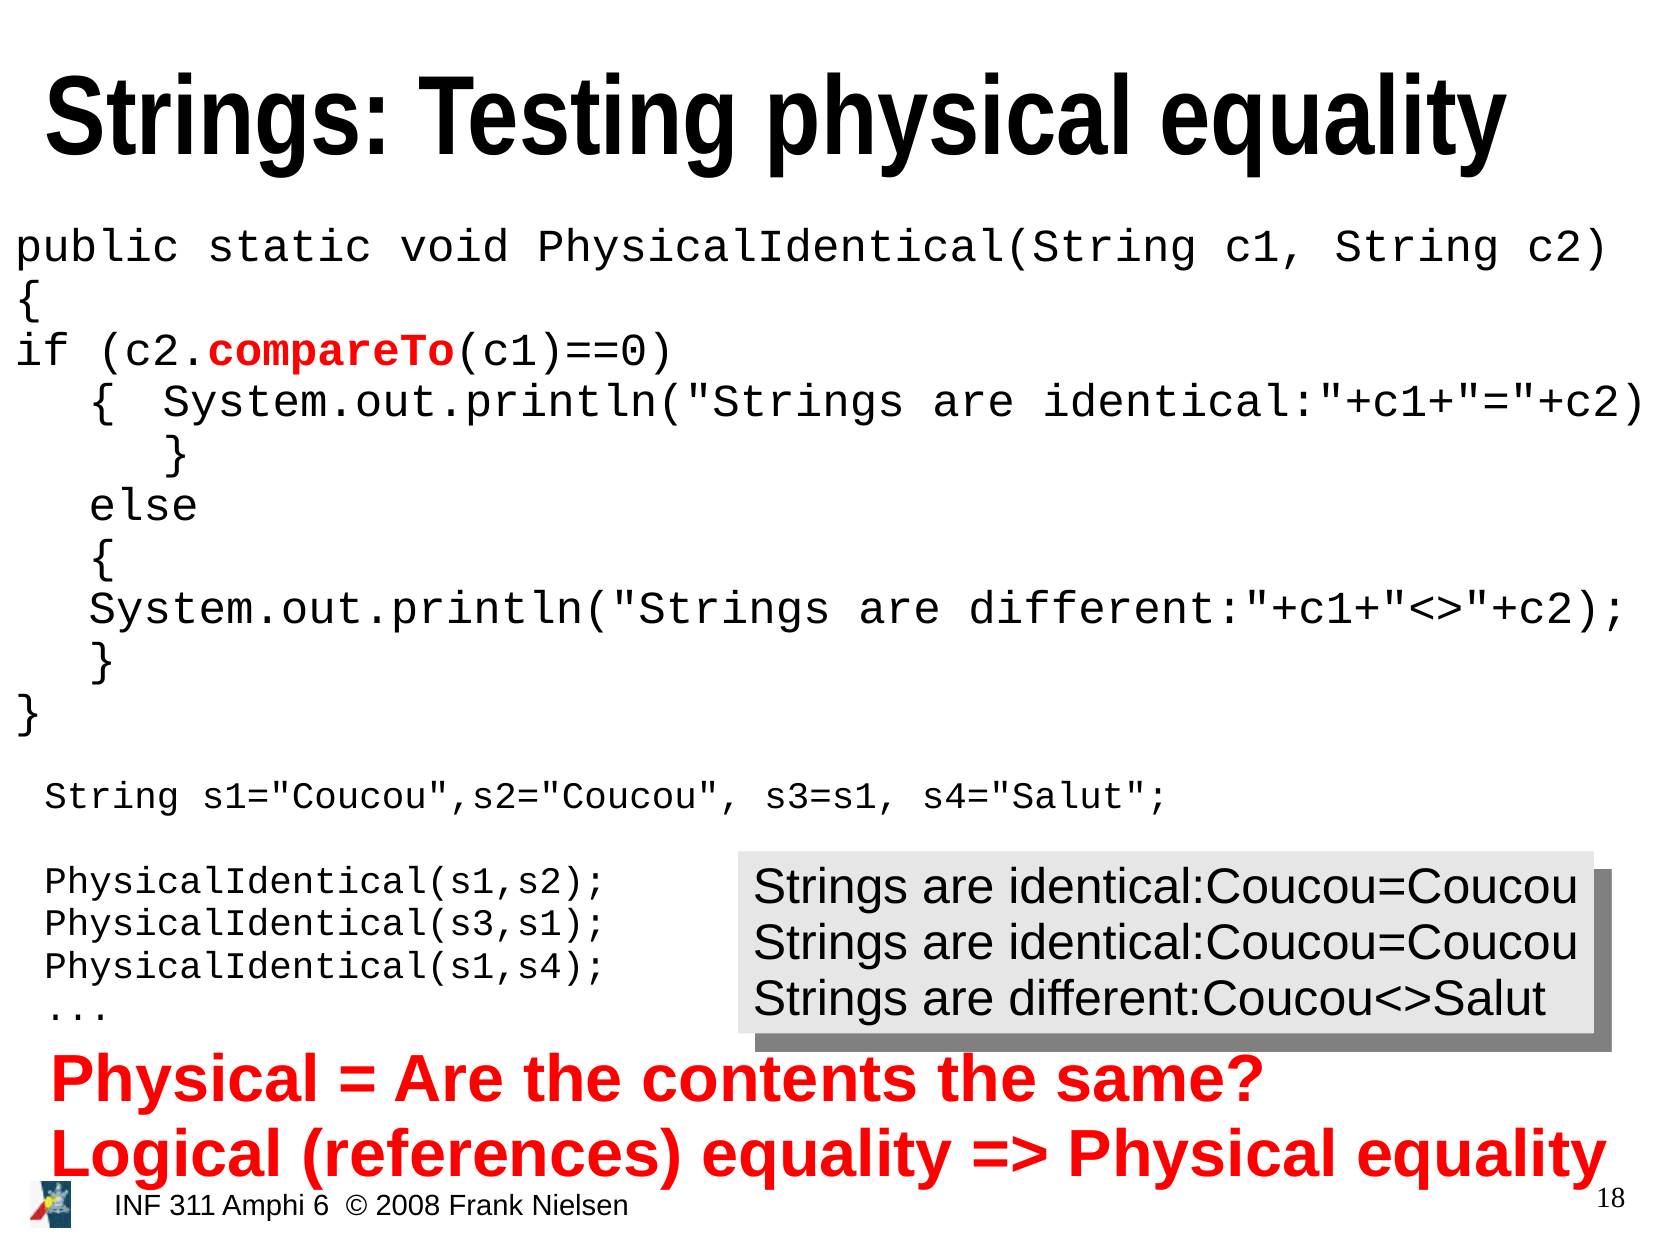

Strings: Testing physical equality
public static void PhysicalIdentical(String c1, String c2)
{
if (c2.compareTo(c1)==0)
	{	System.out.println("Strings are identical:"+c1+"="+c2);
		}
	else
	{
	System.out.println("Strings are different:"+c1+"<>"+c2);
	}
}
String s1="Coucou",s2="Coucou", s3=s1, s4="Salut";
PhysicalIdentical(s1,s2);
PhysicalIdentical(s3,s1);
PhysicalIdentical(s1,s4);
...
Strings are identical:Coucou=Coucou
Strings are identical:Coucou=Coucou
Strings are different:Coucou<>Salut
Physical = Are the contents the same?
Logical (references) equality => Physical equality